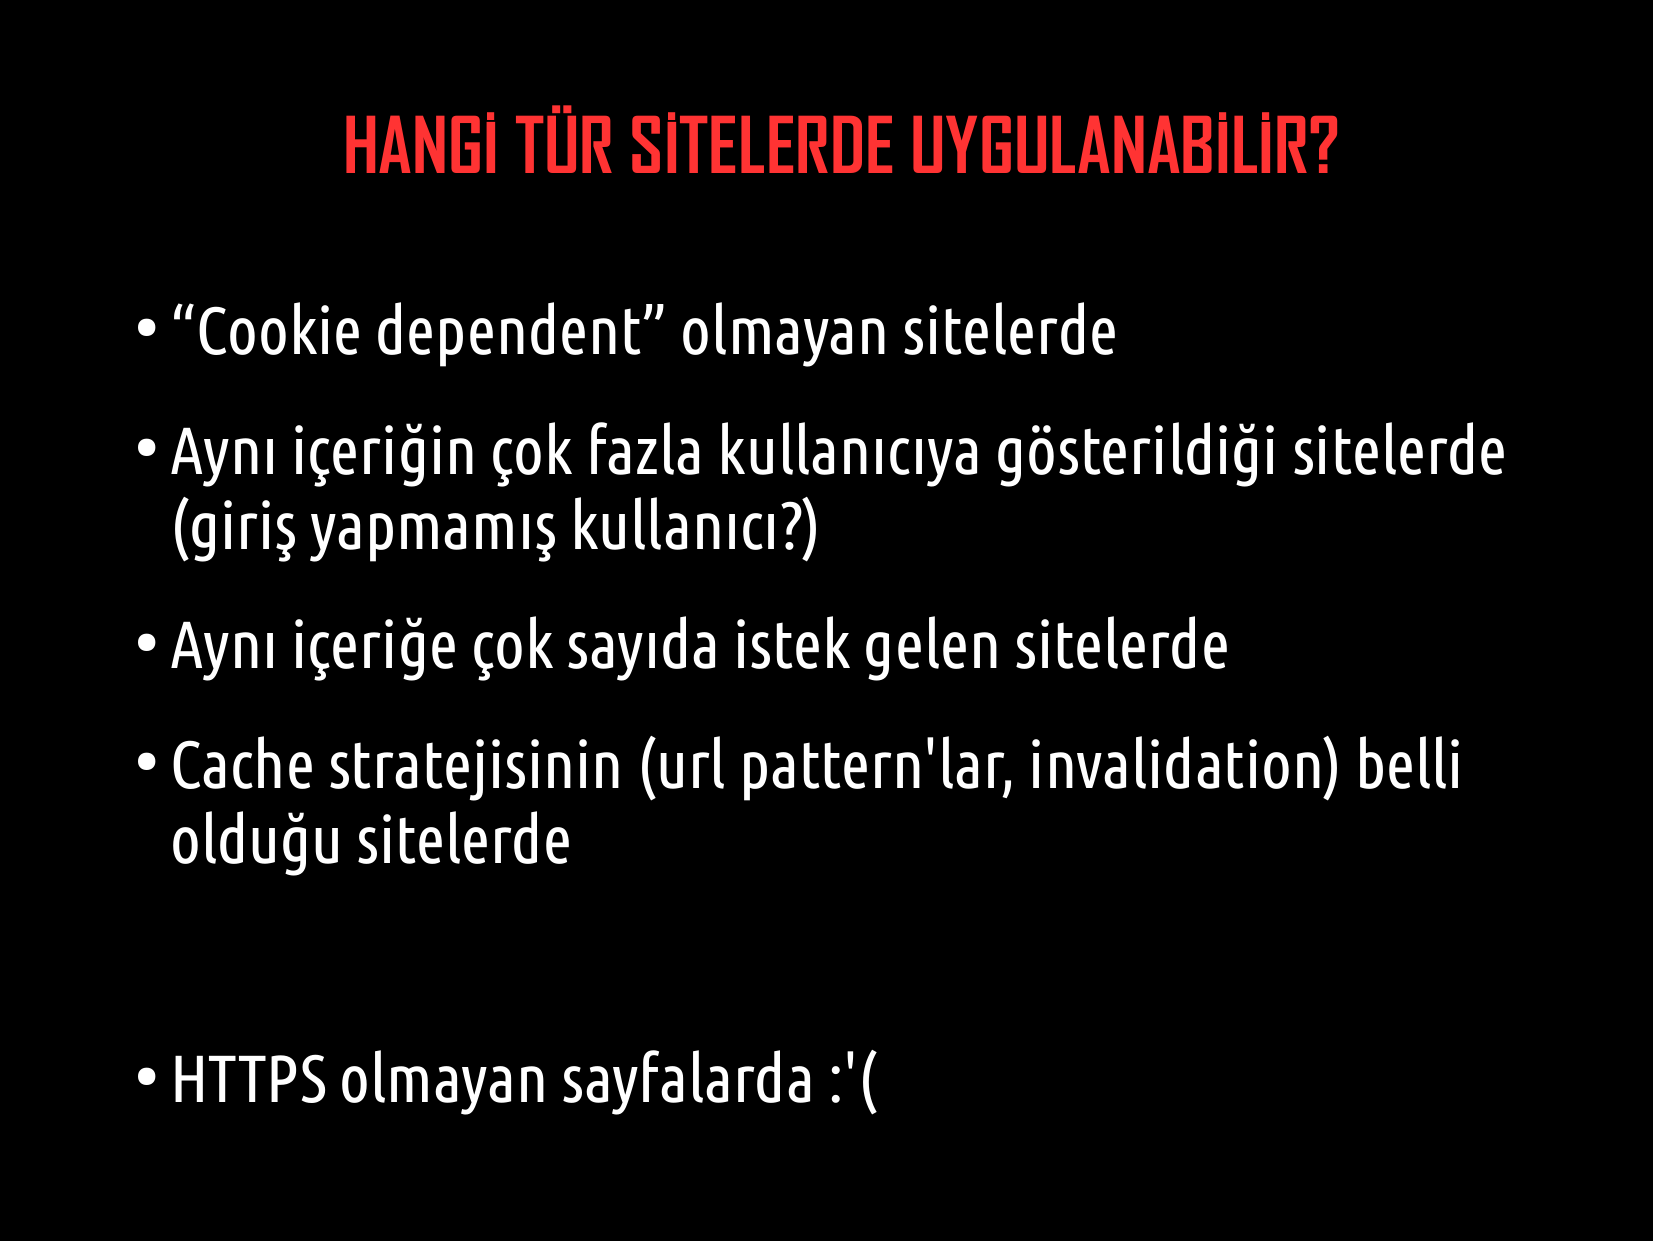

HANGİ TÜR SİTELERDE UYGULANABİLİR?
“Cookie dependent” olmayan sitelerde
Aynı içeriğin çok fazla kullanıcıya gösterildiği sitelerde
(giriş yapmamış kullanıcı?)
Aynı içeriğe çok sayıda istek gelen sitelerde
Cache stratejisinin (url pattern'lar, invalidation) belli
olduğu sitelerde
HTTPS olmayan sayfalarda :'(